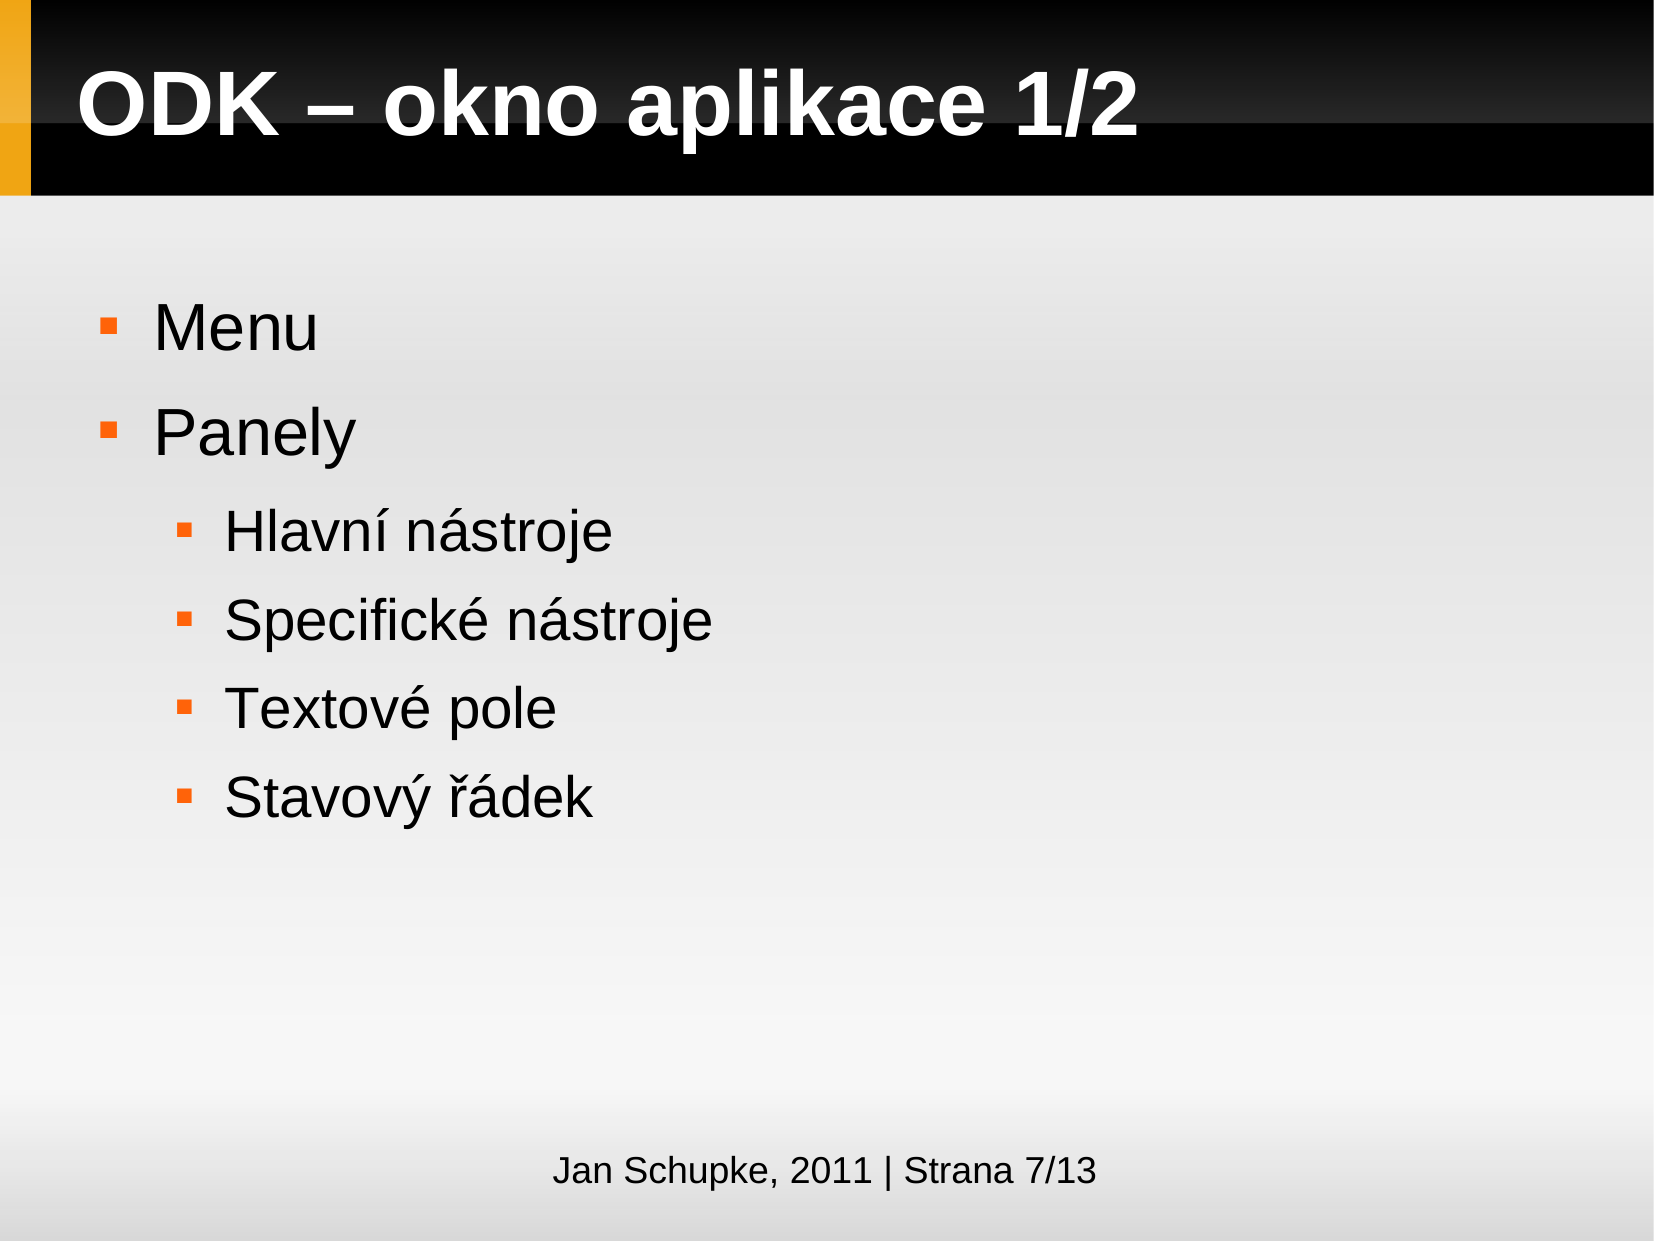

# ODK – okno aplikace 1/2
Menu
Panely
Hlavní nástroje
Specifické nástroje
Textové pole
Stavový řádek
Jan Schupke, 2011 | Strana /13